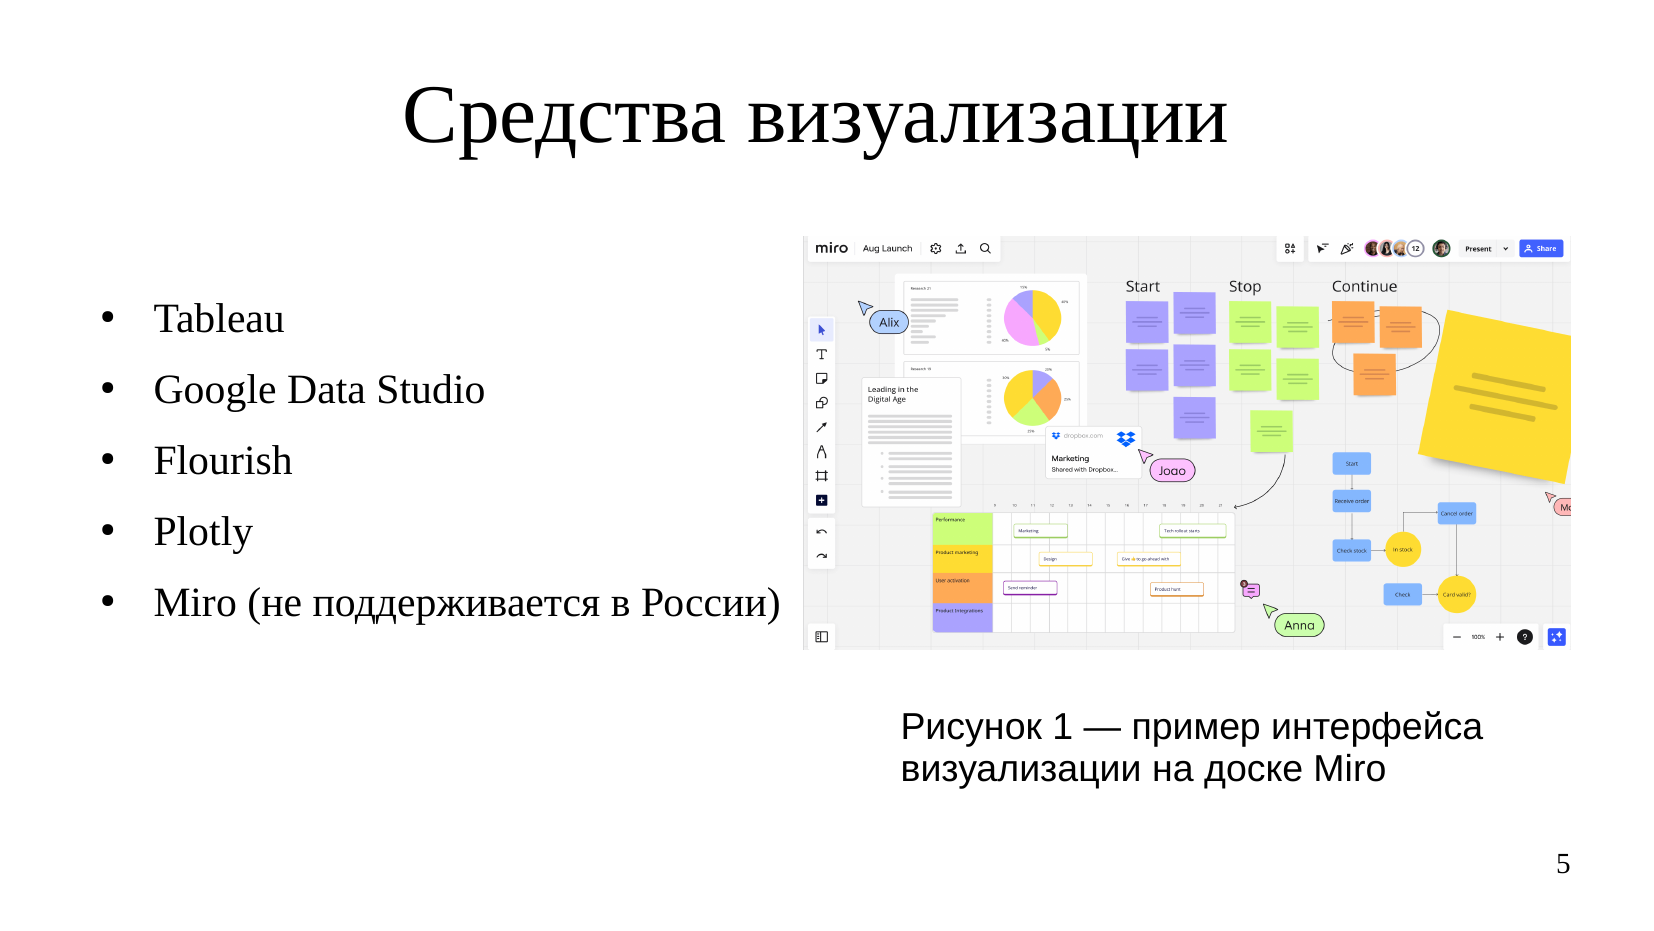

# Средства визуализации
Tableau
Google Data Studio
Flourish
Plotly
Miro (не поддерживается в России)
Рисунок 1 — пример интерфейса
визуализации на доске Miro
5